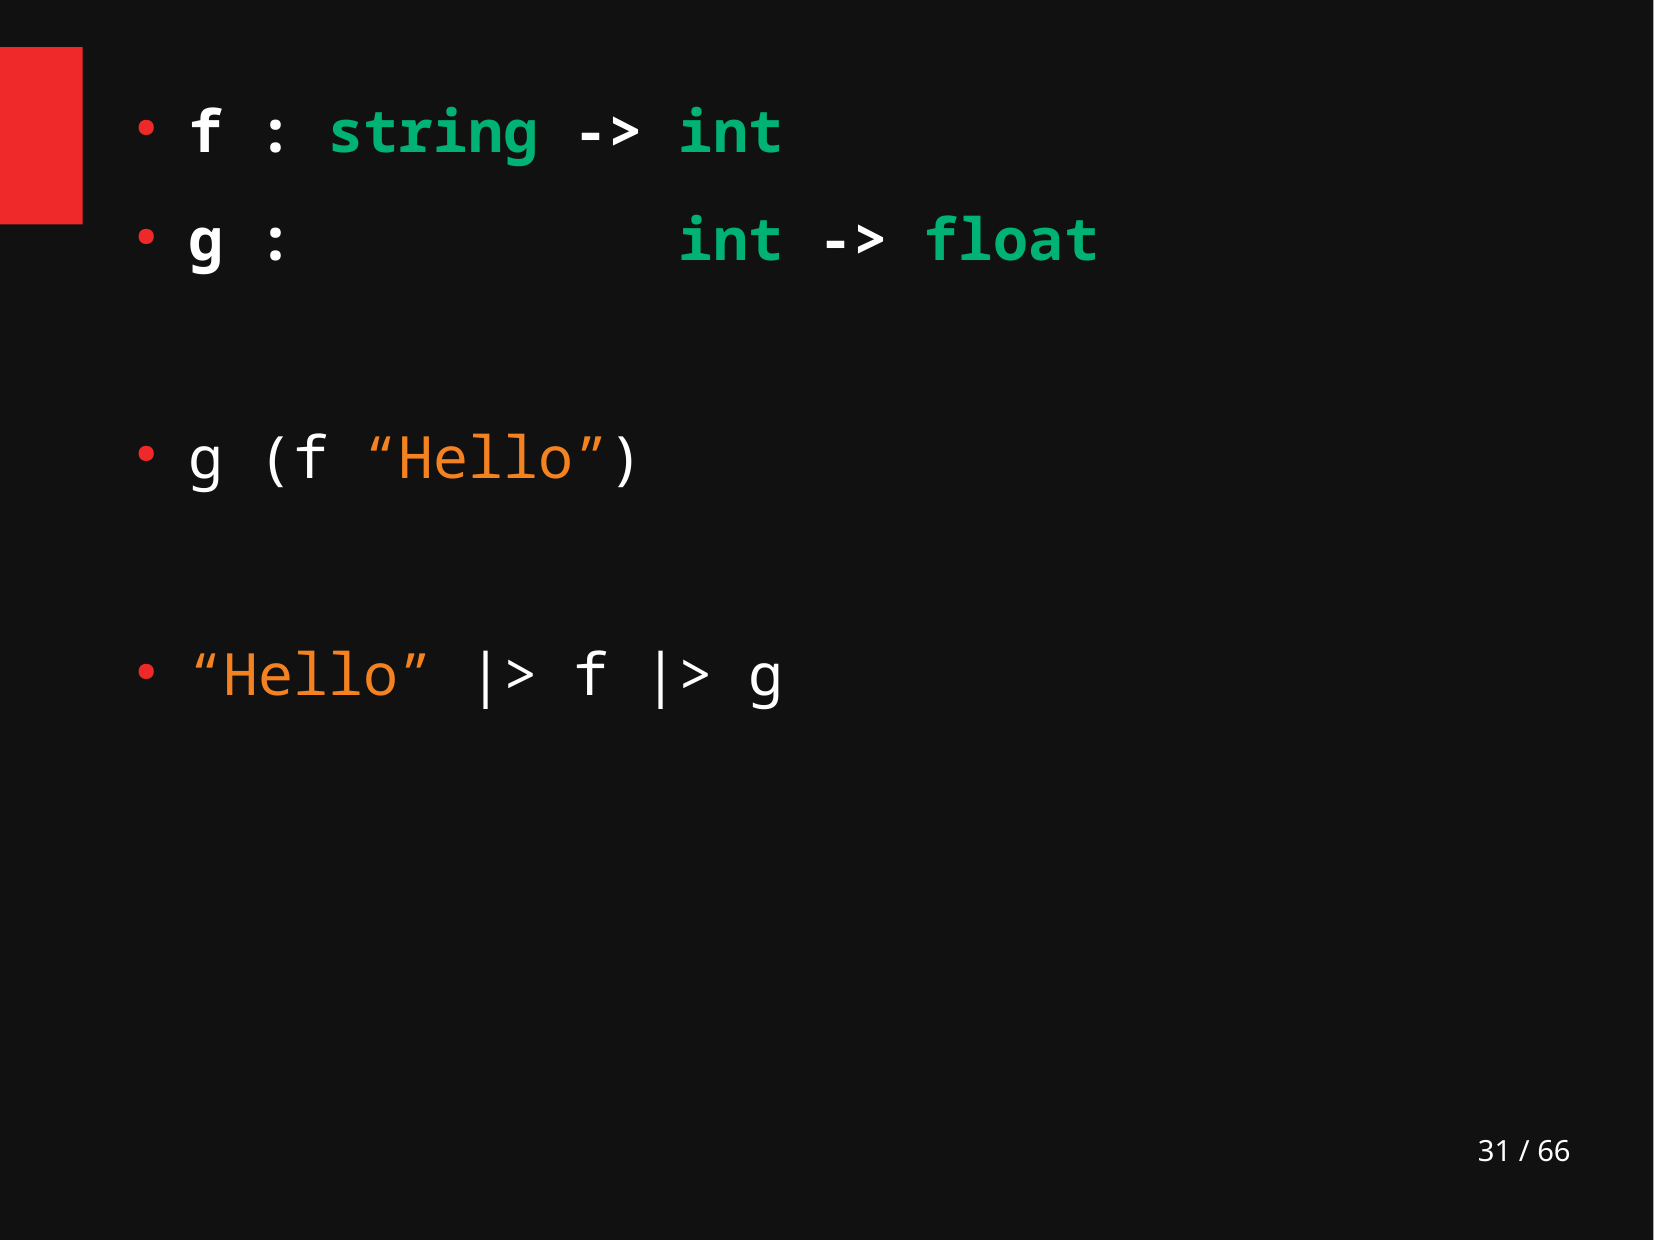

# f : string -> int
g : int -> float
g (f “Hello”)
“Hello” |> f |> g
31